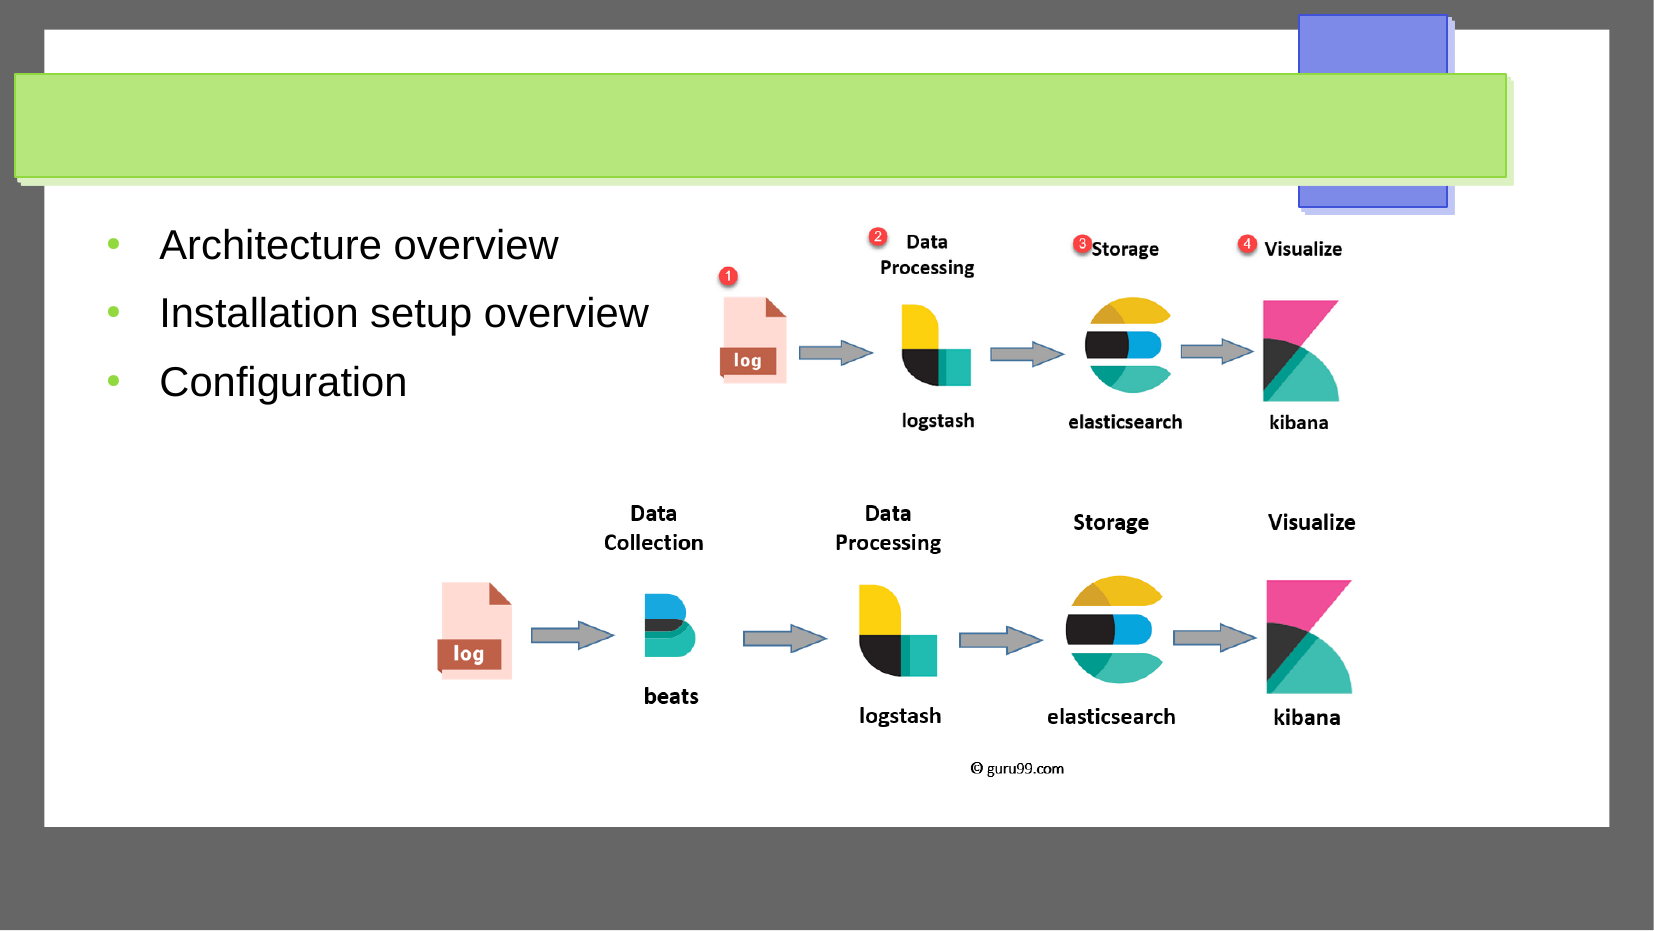

#
Architecture overview
Installation setup overview
Configuration